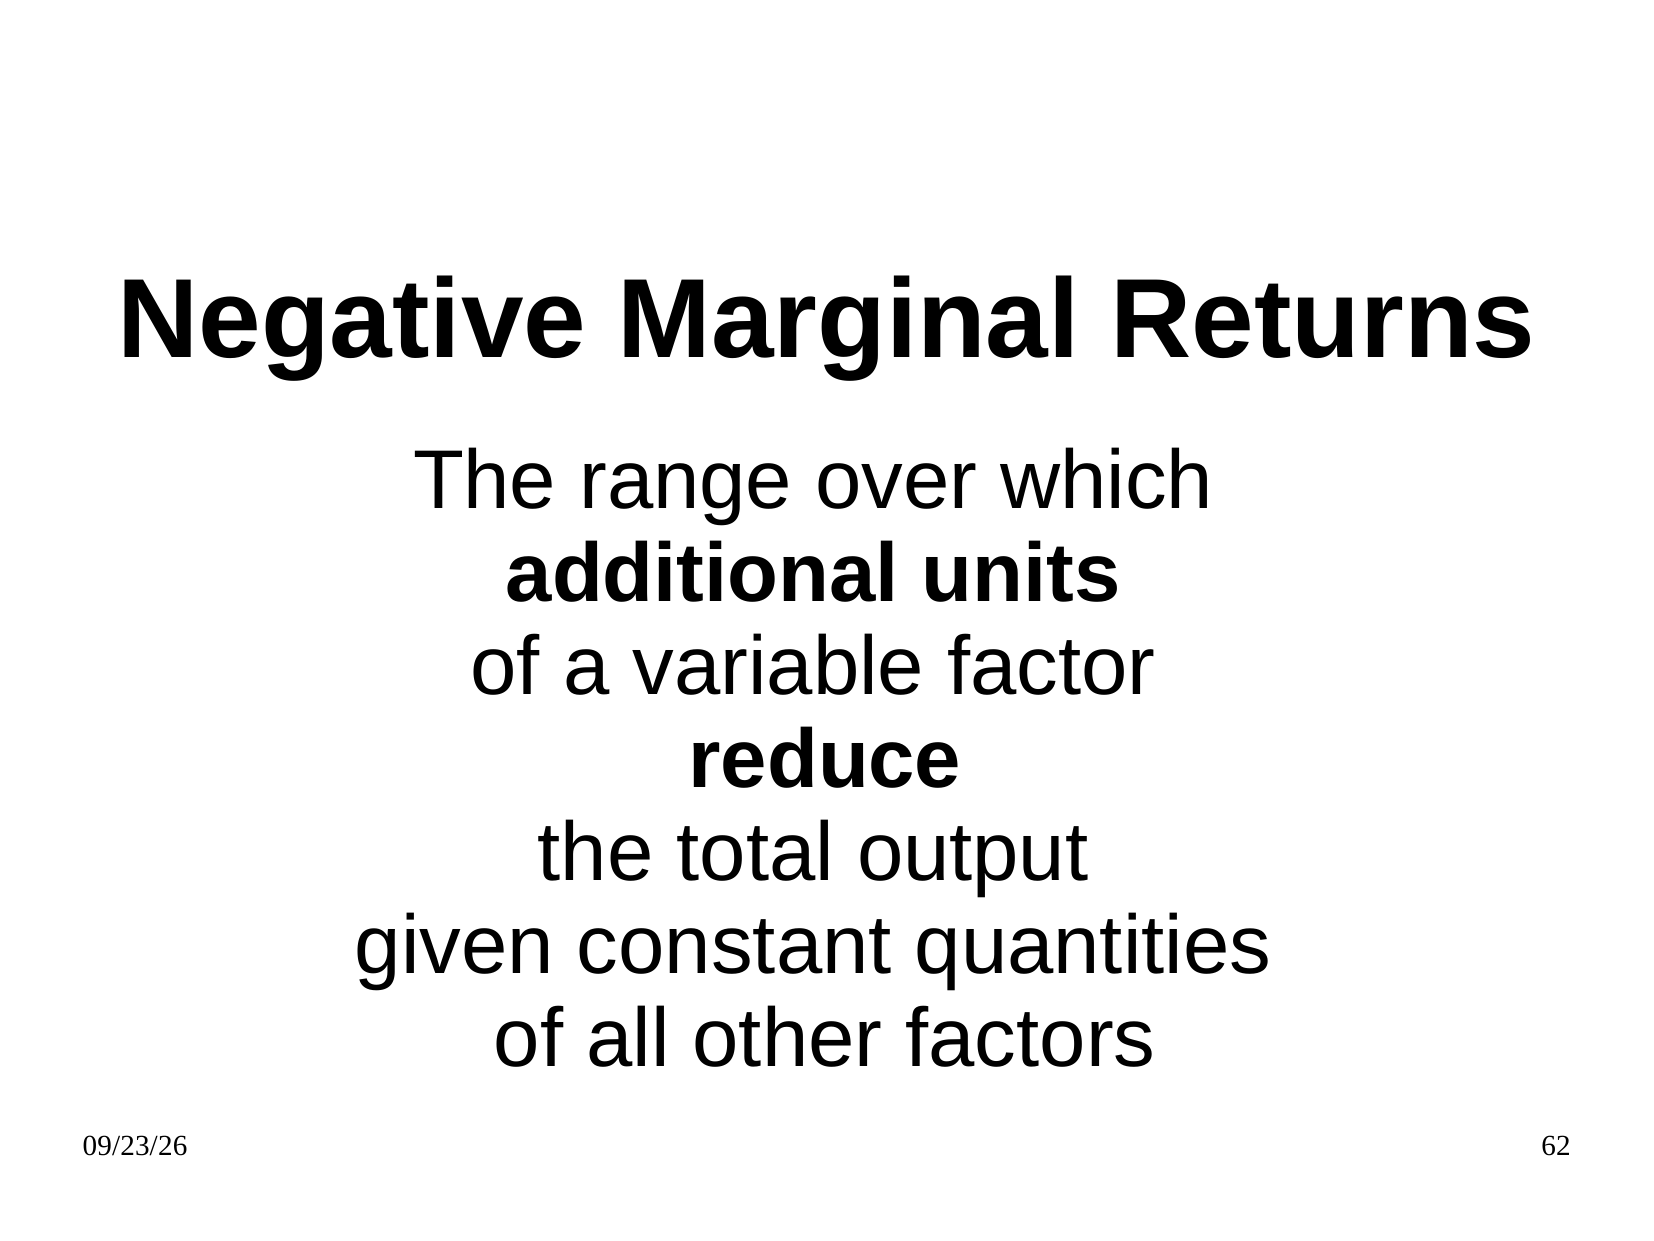

# Negative Marginal Returns
The range over which
additional units
of a variable factor
reduce
the total output
given constant quantities
of all other factors
62